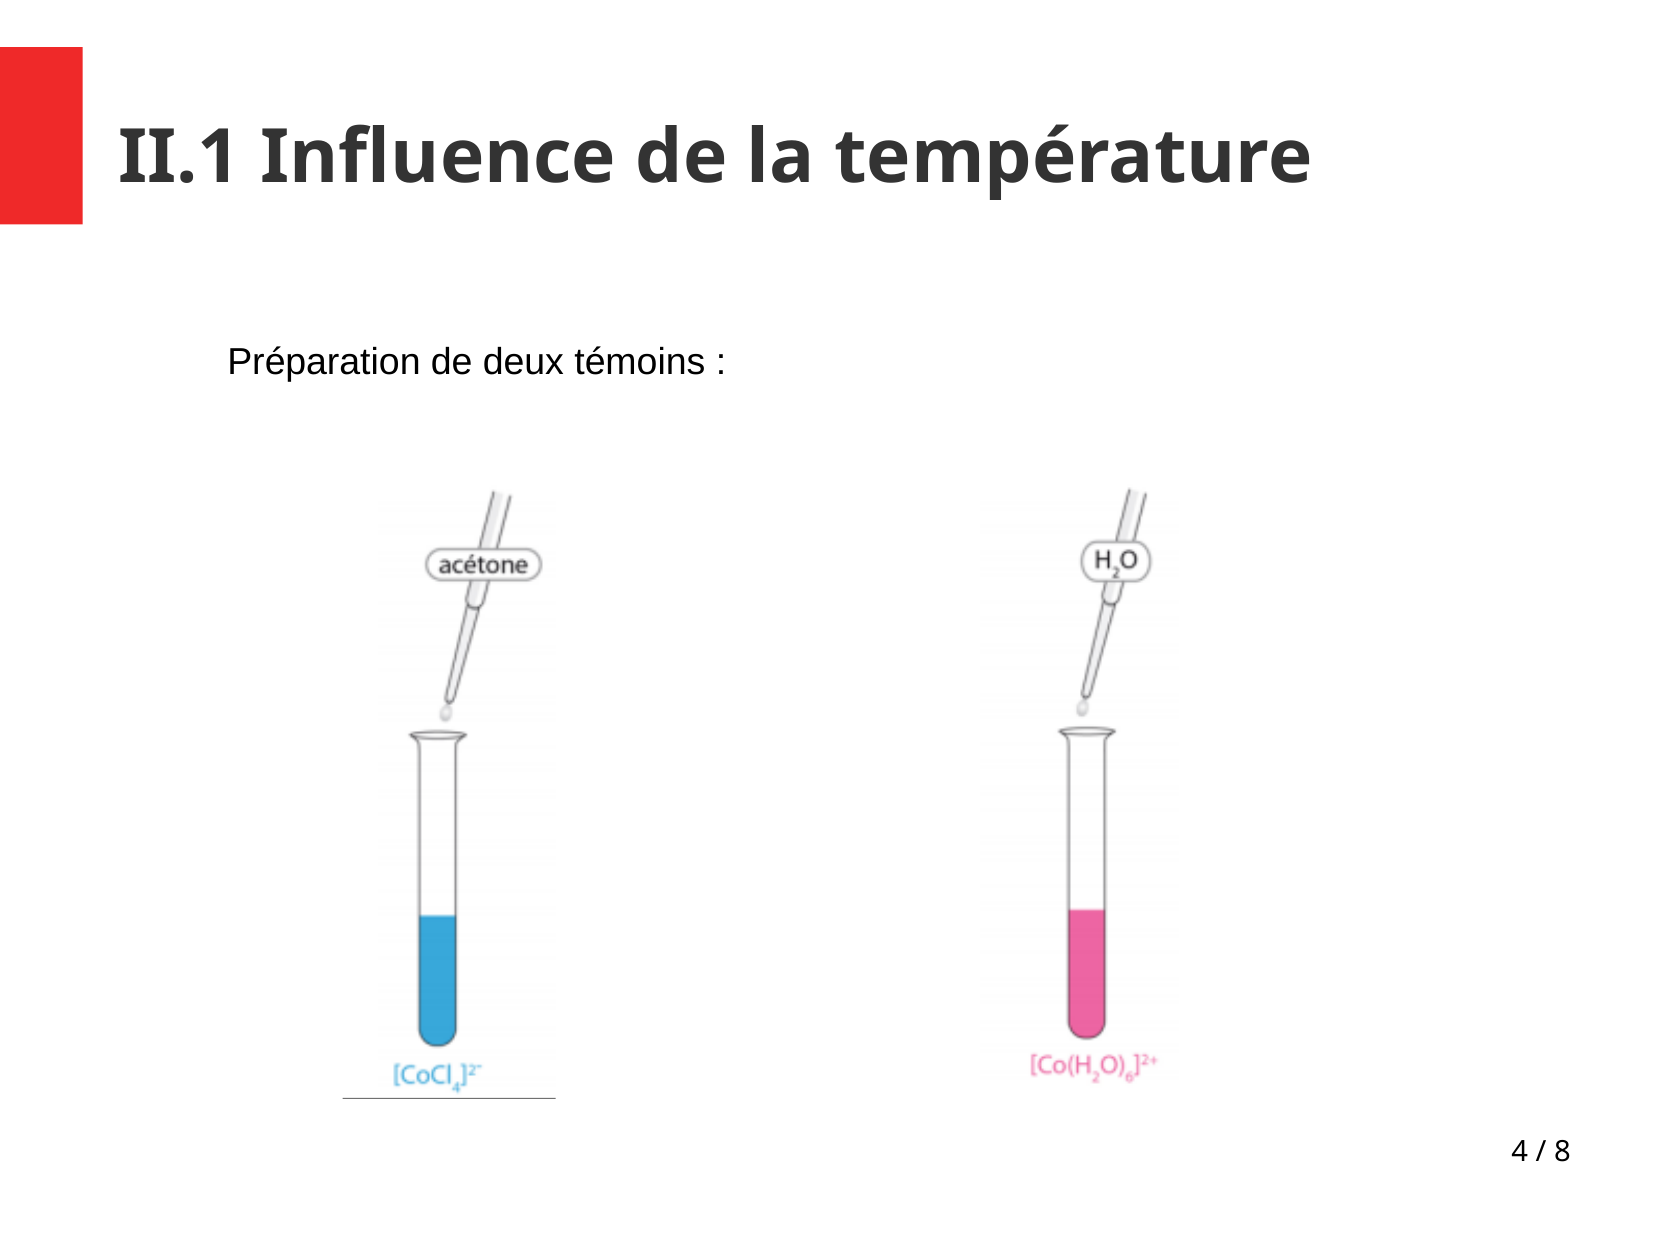

# II.1 Influence de la température
Préparation de deux témoins :
4